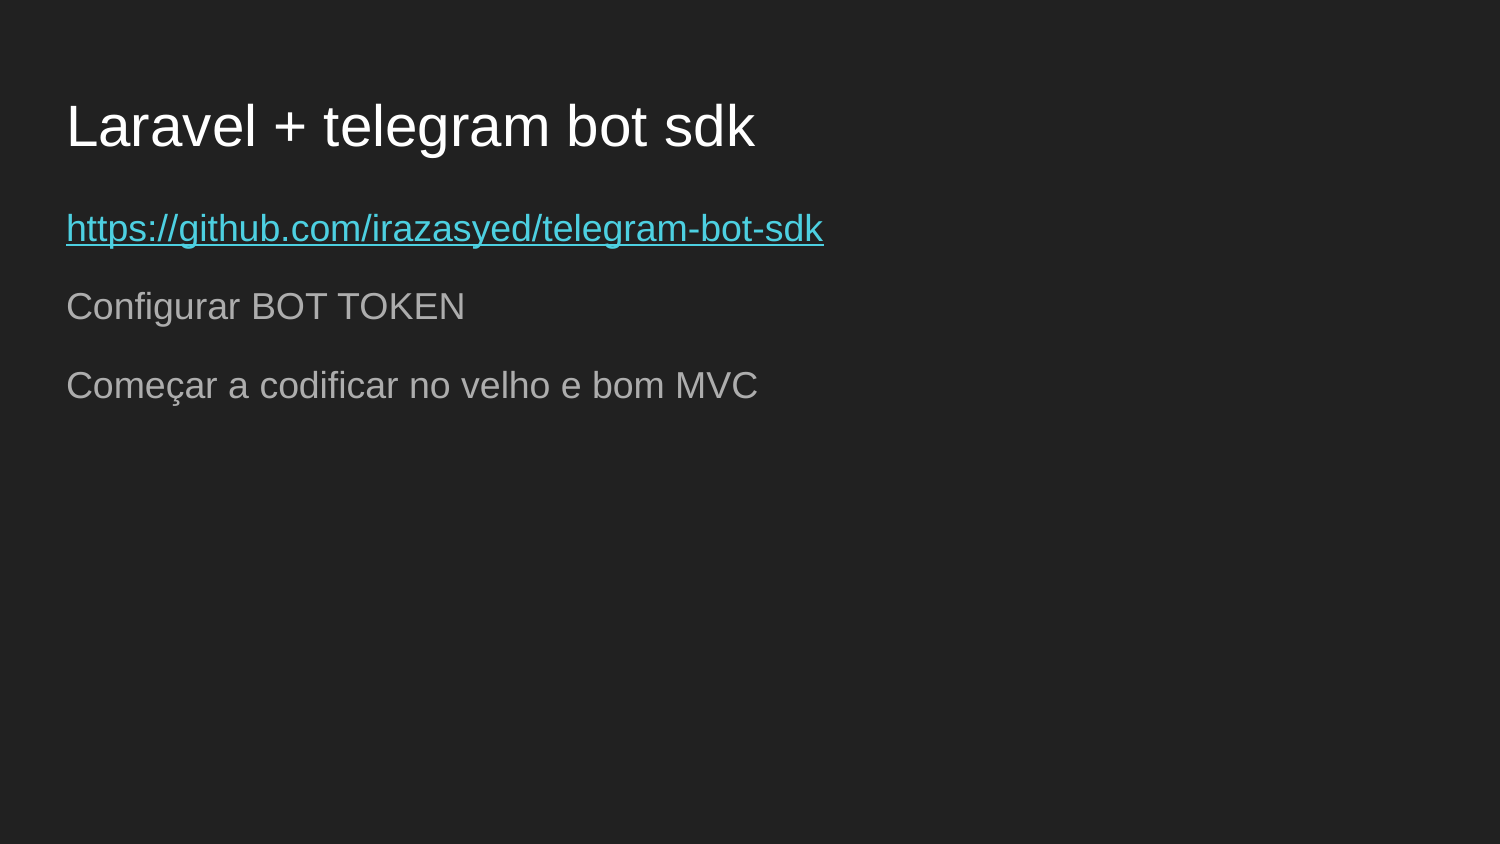

# Laravel + telegram bot sdk
https://github.com/irazasyed/telegram-bot-sdk
Configurar BOT TOKEN
Começar a codificar no velho e bom MVC